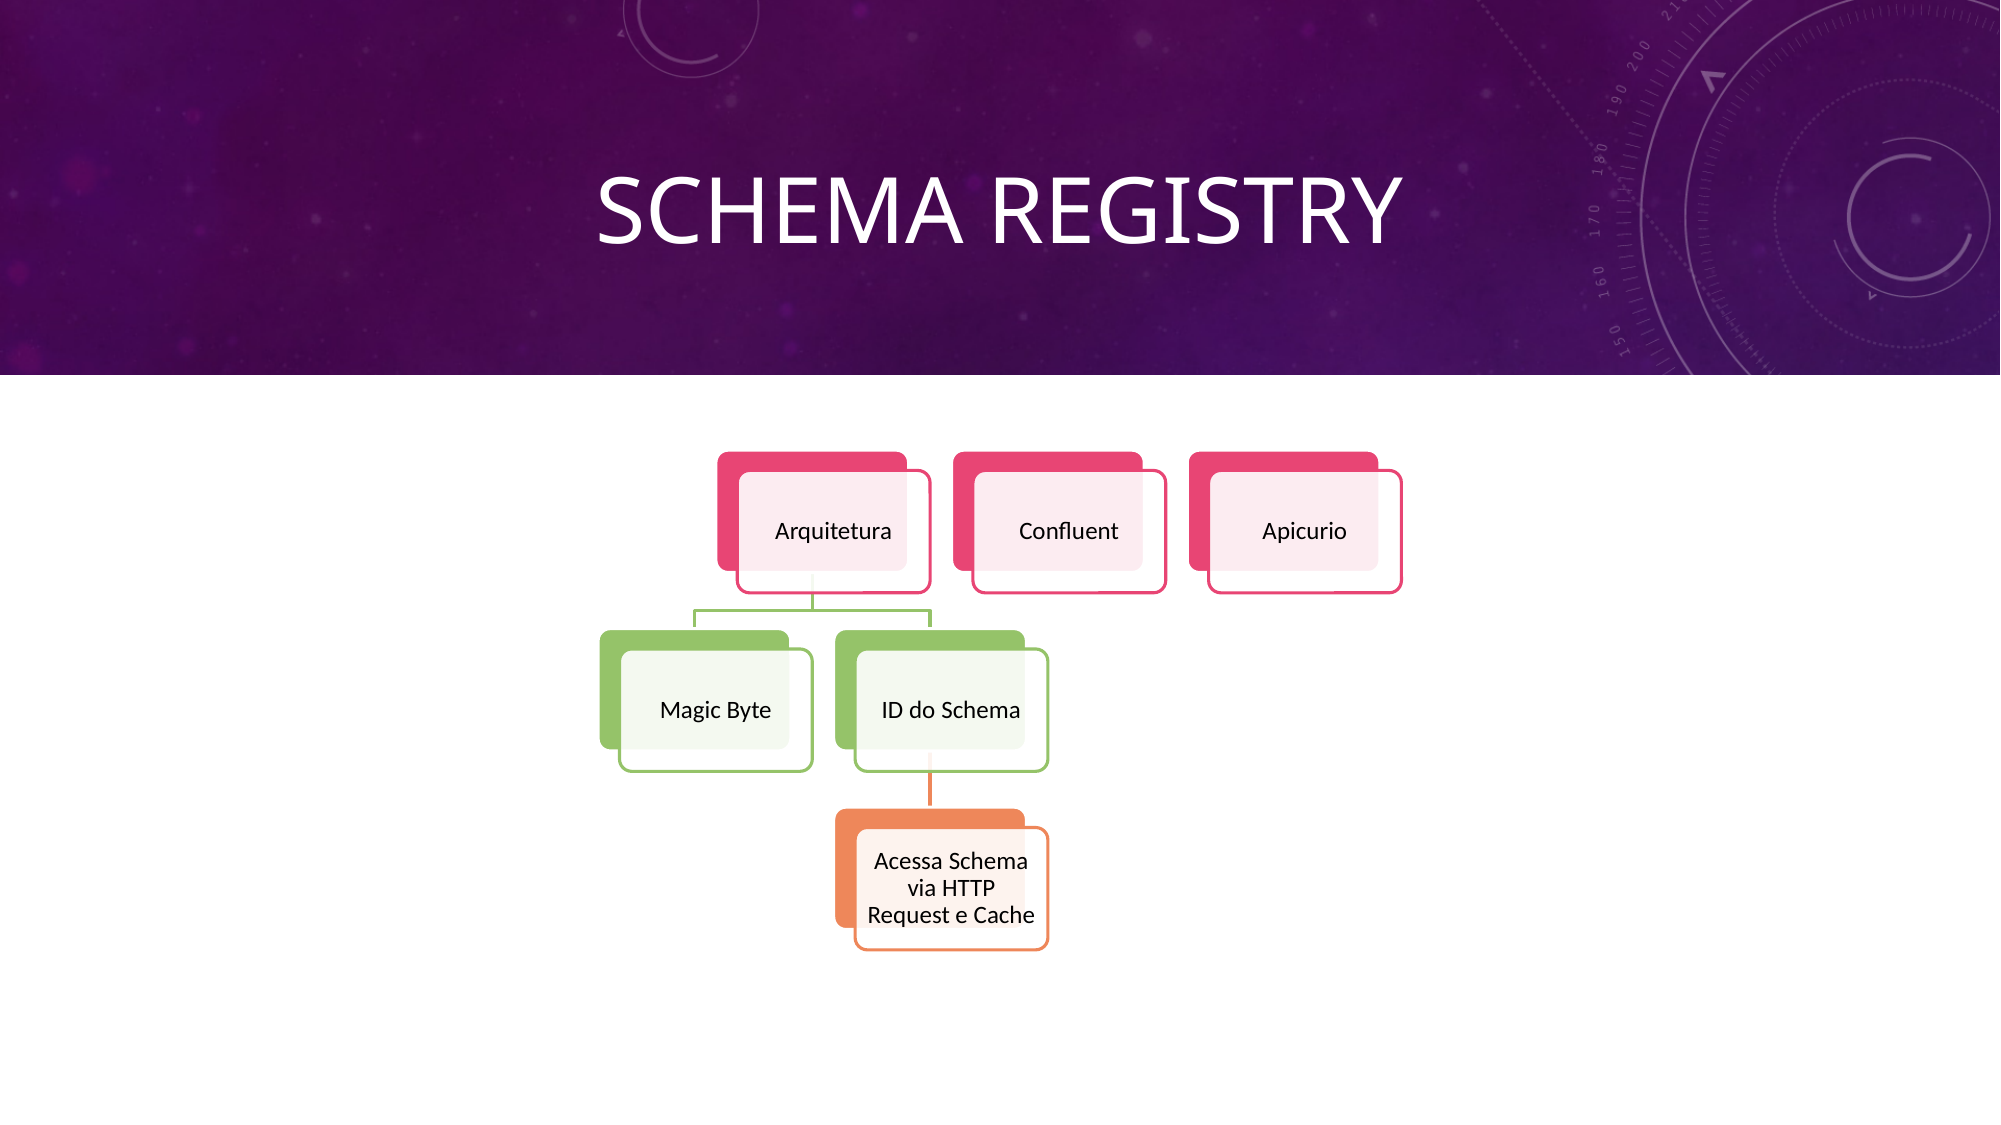

# Schema RegistrY
Arquitetura
Confluent
Apicurio
Magic Byte
ID do Schema
Acessa Schema via HTTP Request e Cache